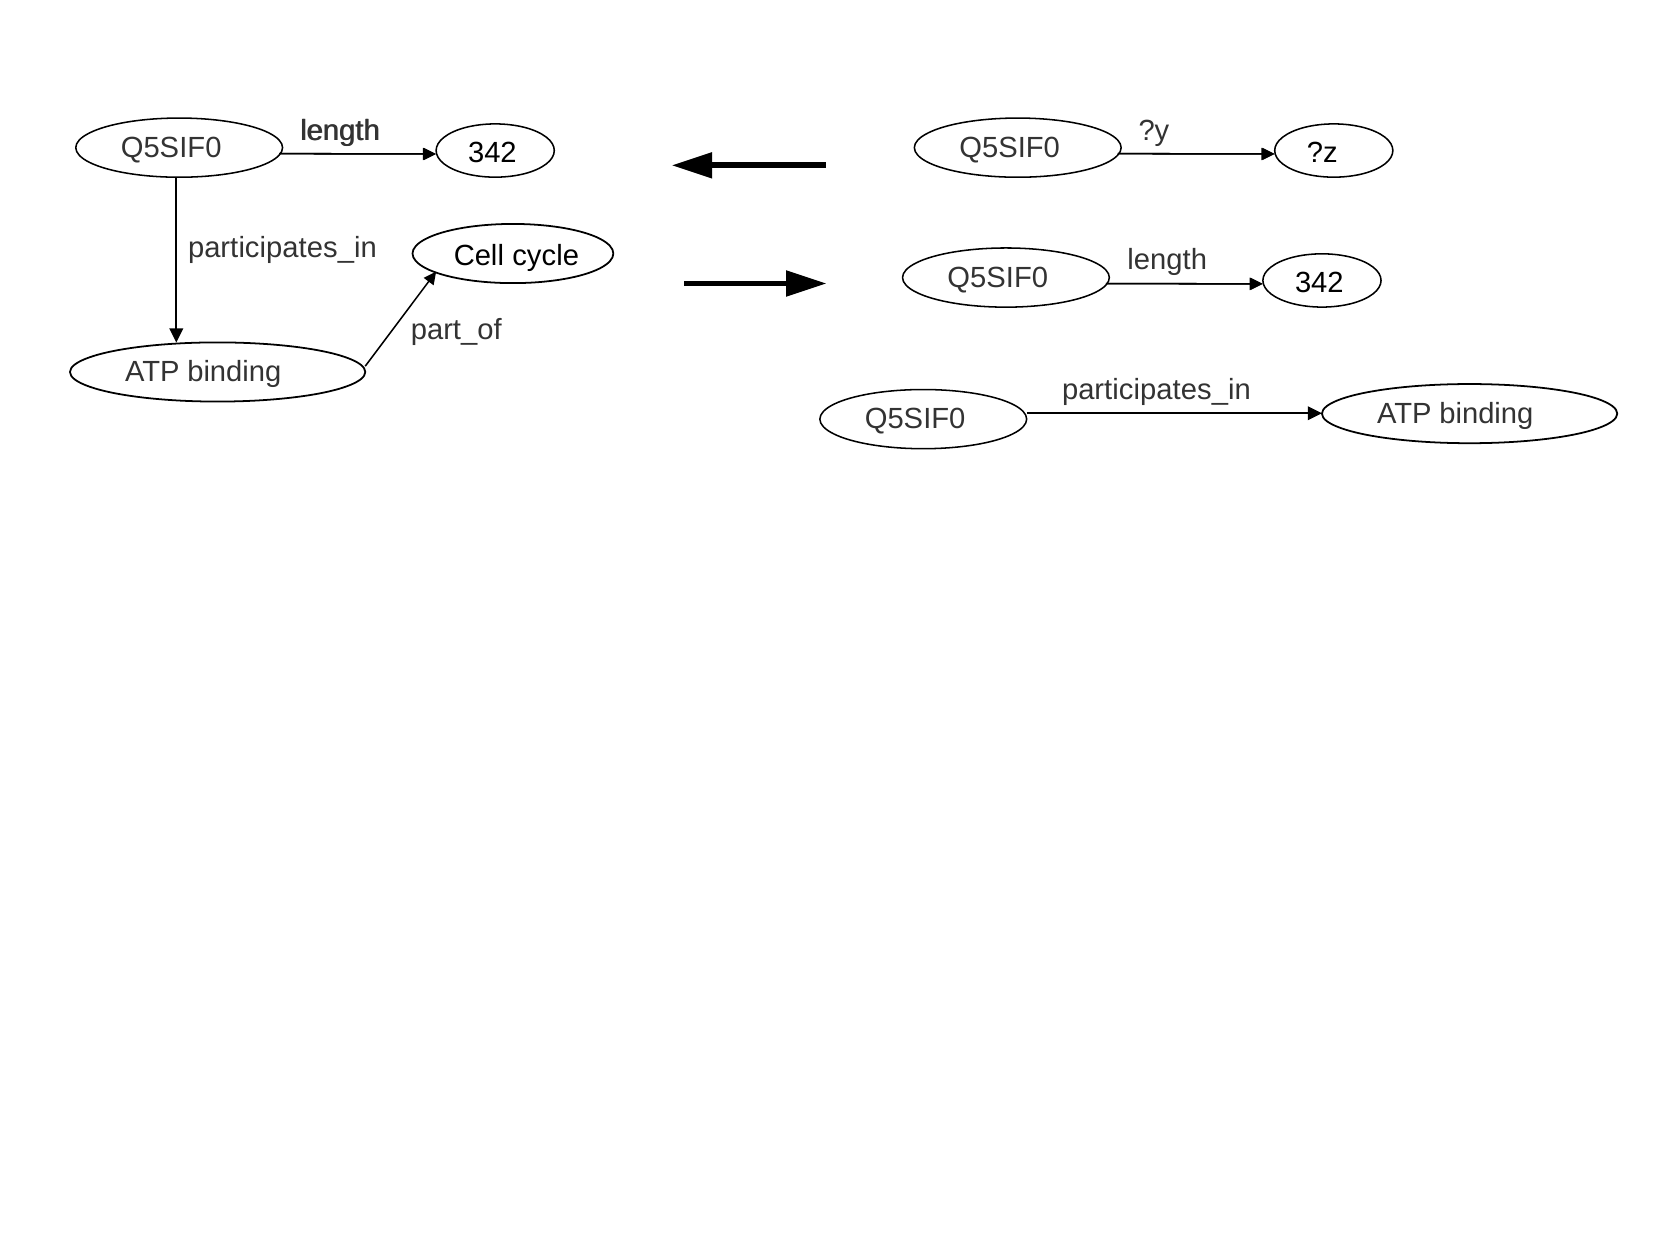

length
length
?y
Q5SIF0
Q5SIF0
342
?z
participates_in
Cell cycle
length
Q5SIF0
342
part_of
ATP binding
participates_in
ATP binding
Q5SIF0